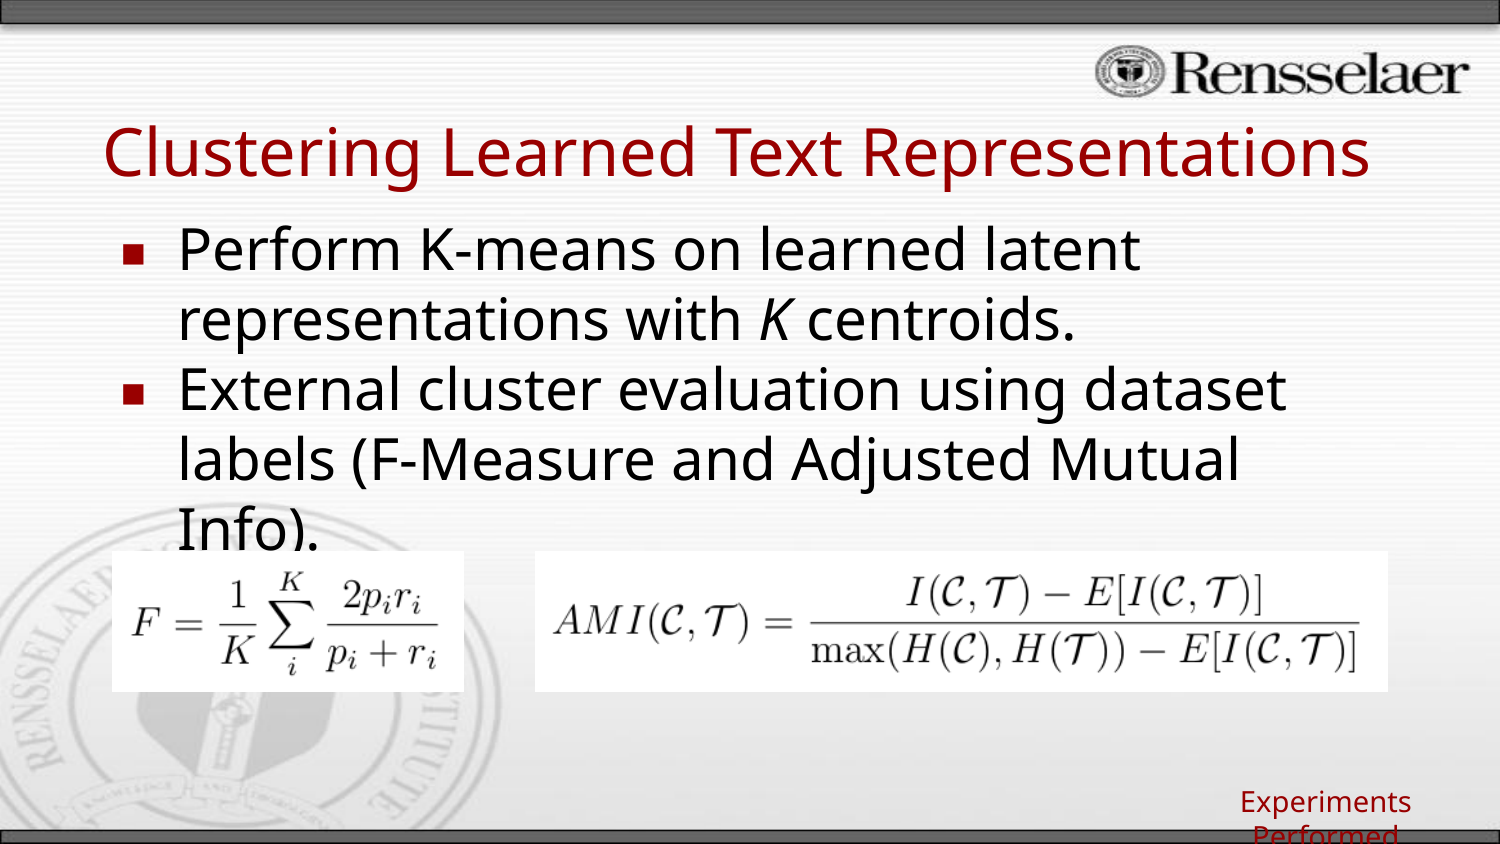

# Clustering Learned Text Representations
Perform K-means on learned latent representations with K centroids.
External cluster evaluation using dataset labels (F-Measure and Adjusted Mutual Info).
Experiments Performed